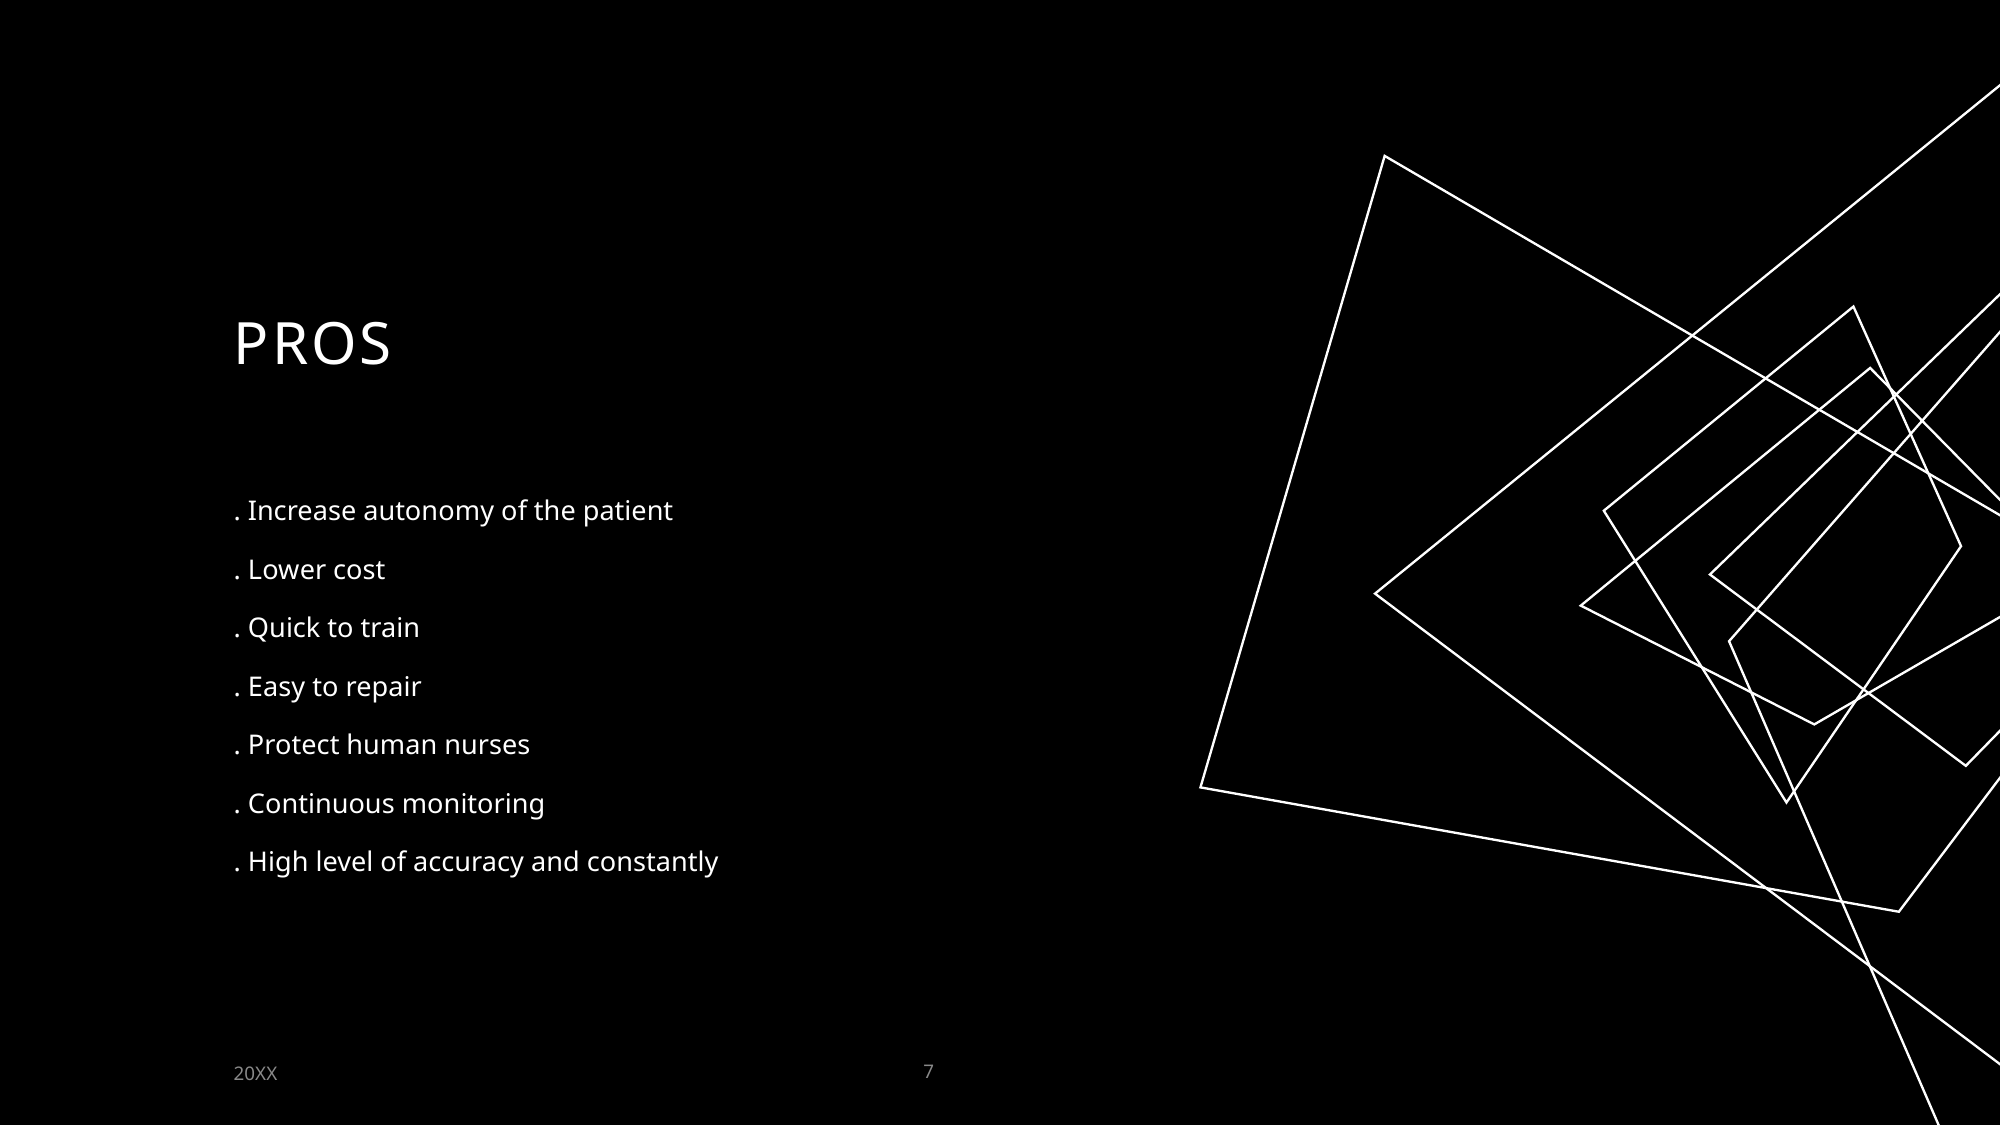

# pros
. Increase autonomy of the patient
. Lower cost
. Quick to train
. Easy to repair
. Protect human nurses
. Continuous monitoring
. High level of accuracy and constantly
20XX